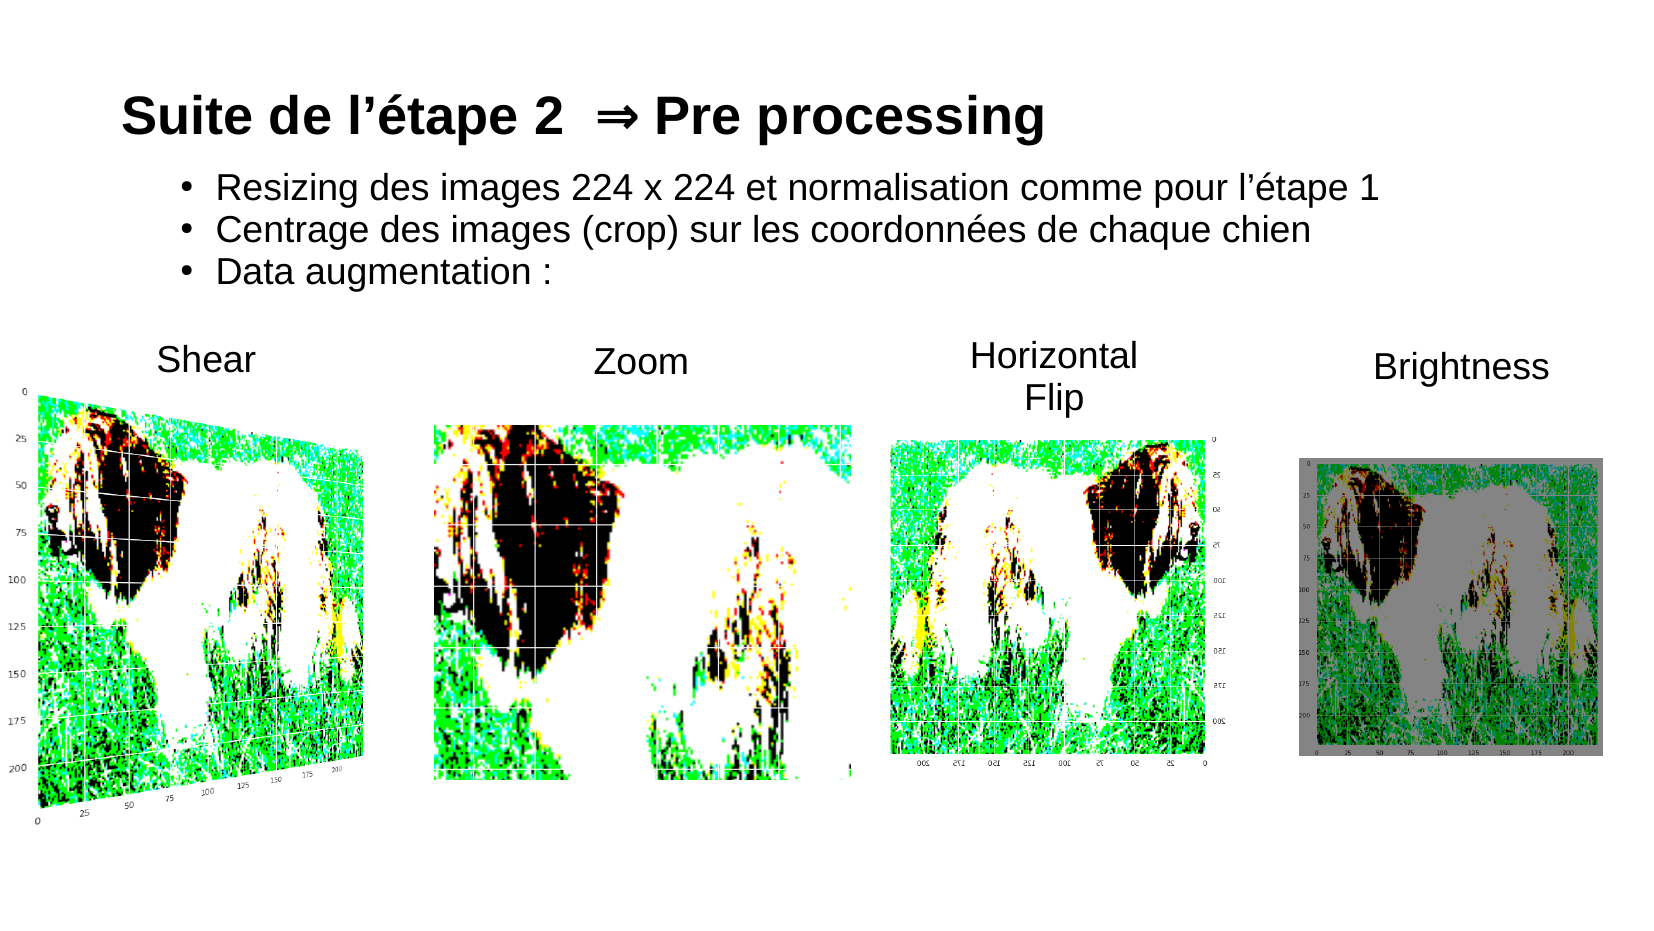

Suite de l’étape 2 ⇒ Pre processing
Resizing des images 224 x 224 et normalisation comme pour l’étape 1
Centrage des images (crop) sur les coordonnées de chaque chien
Data augmentation :
Horizontal
Flip
Shear
Zoom
Brightness